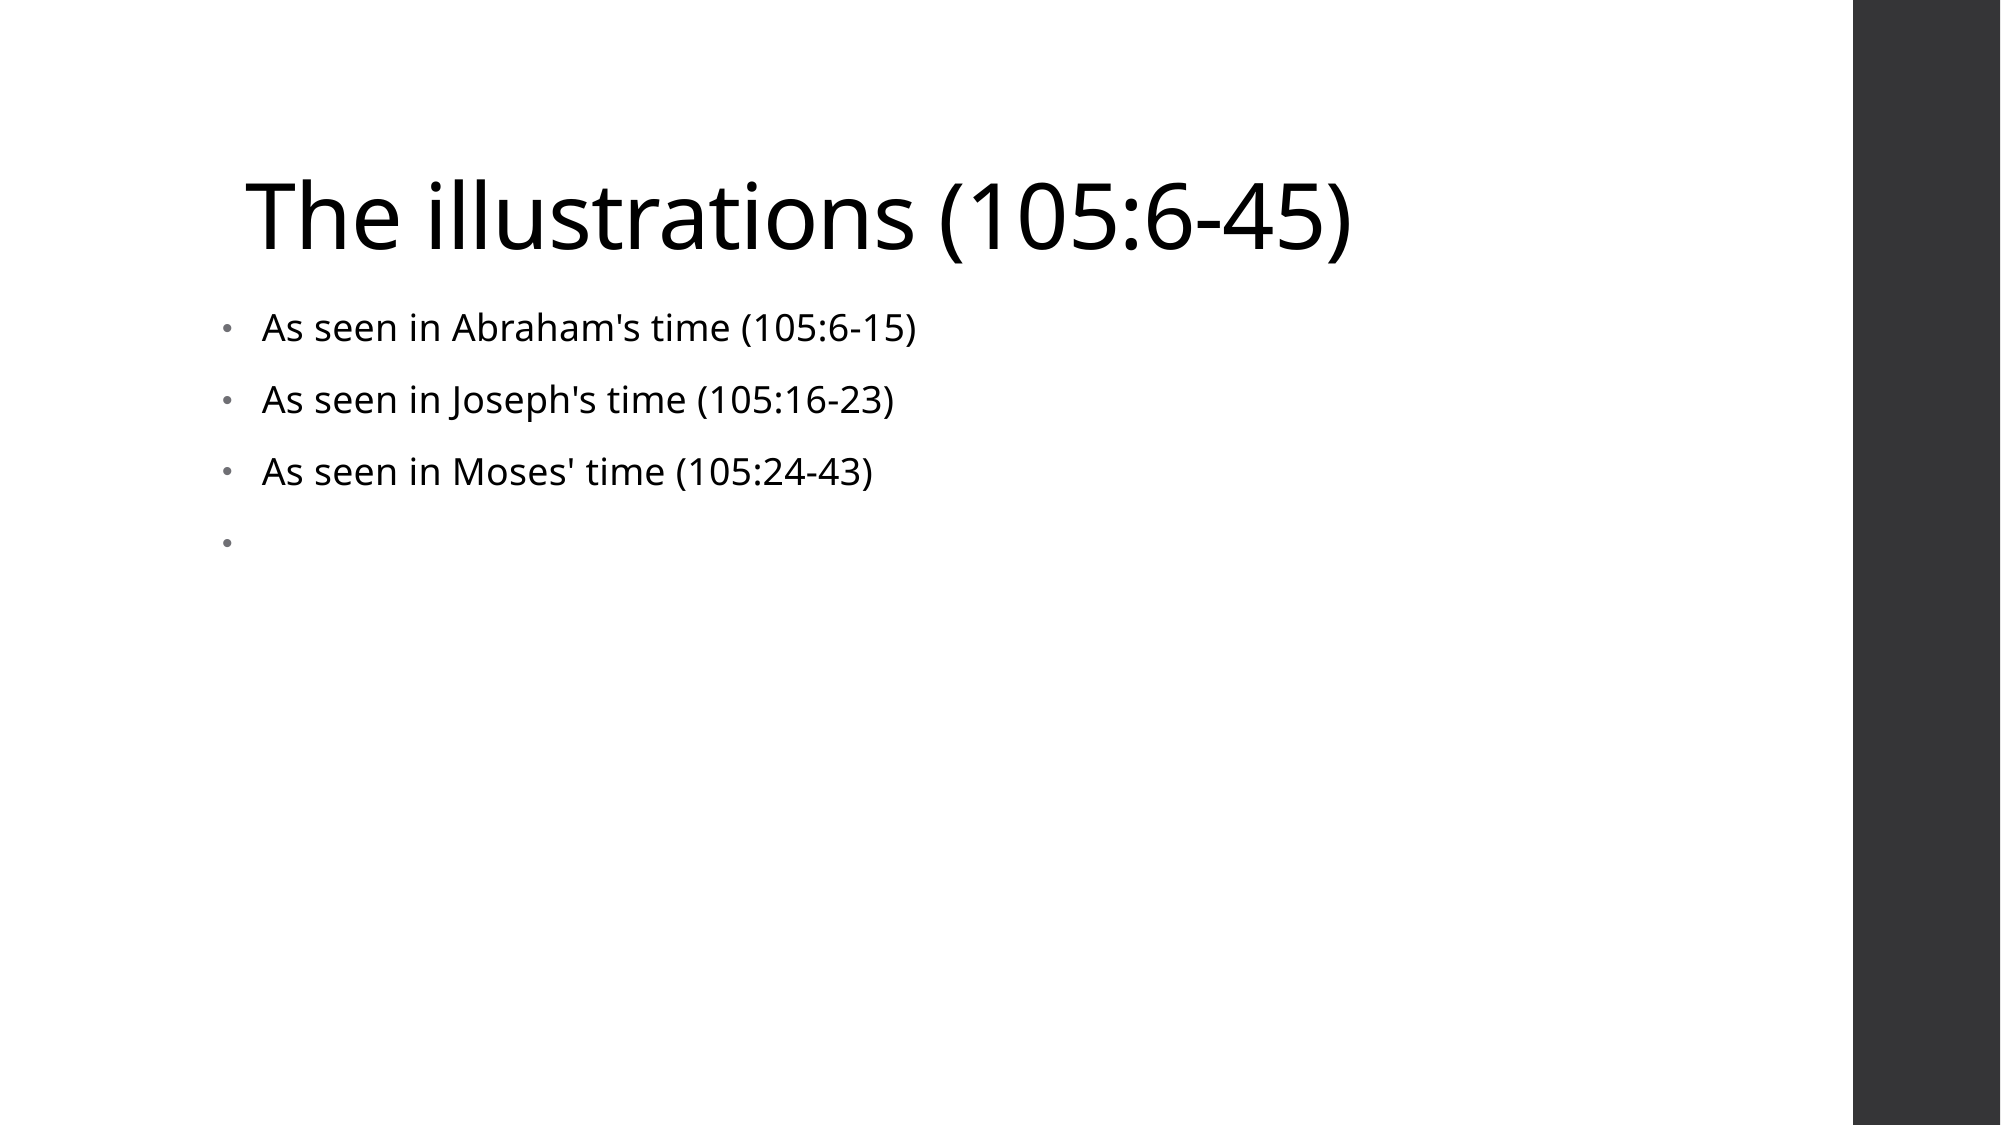

# The illustrations (105:6-45)
 As seen in Abraham's time (105:6-15)
 As seen in Joseph's time (105:16-23)
 As seen in Moses' time (105:24-43)